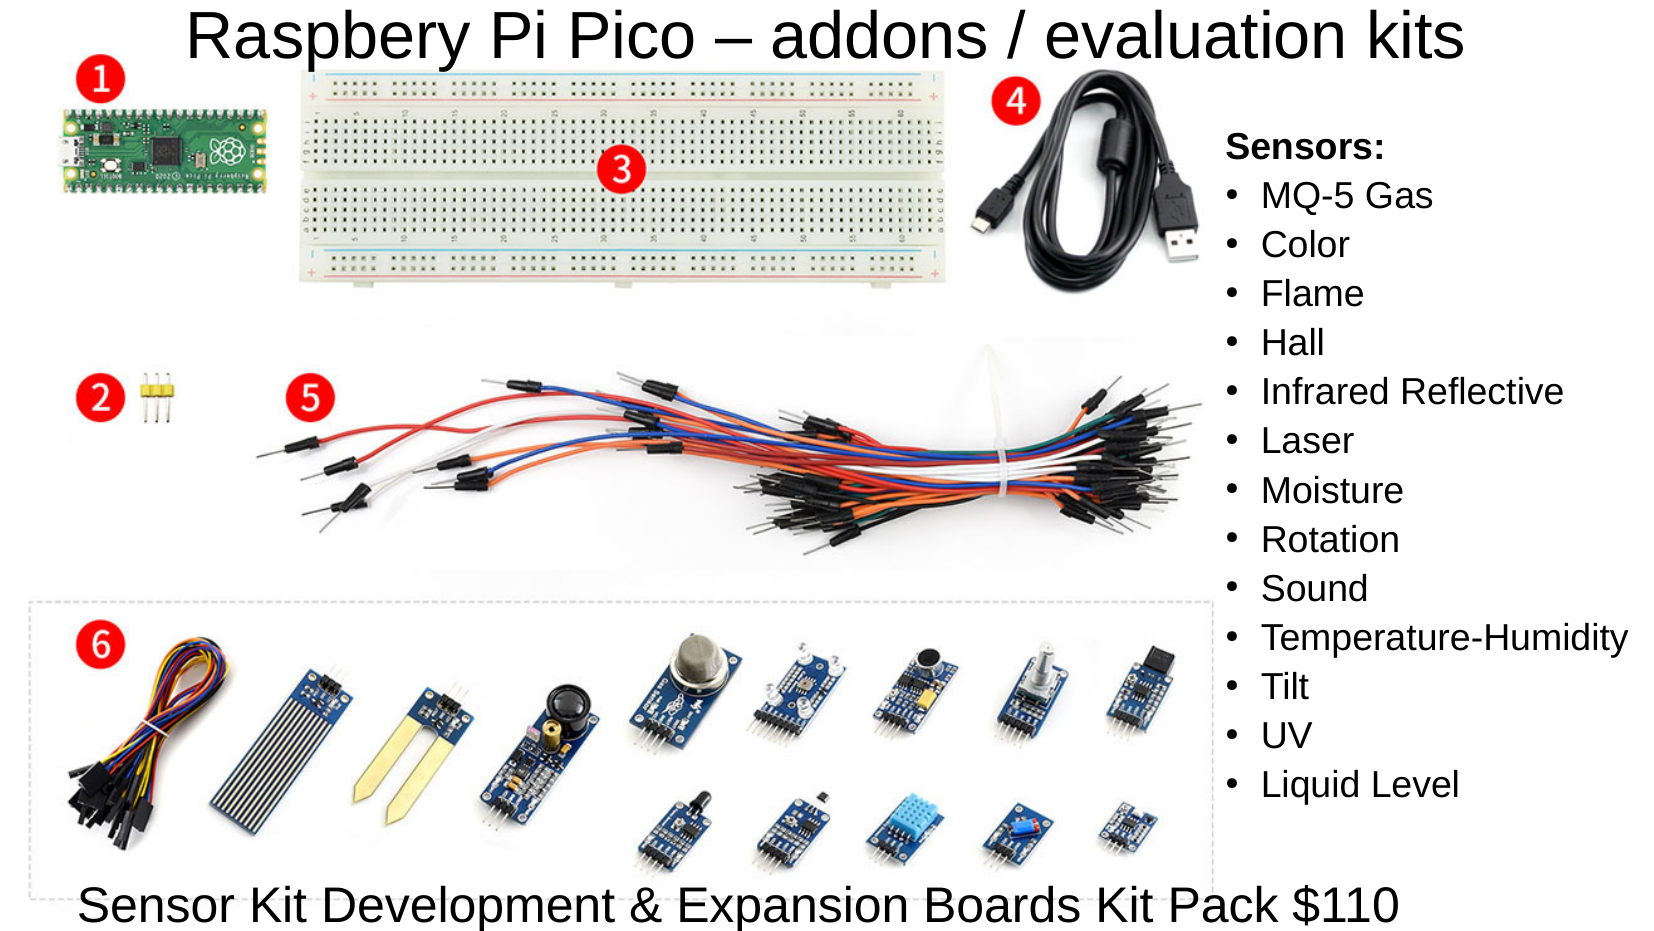

# Raspbery Pi Pico – addons / evaluation kits
Sensors:
MQ-5 Gas
Color
Flame
Hall
Infrared Reflective
Laser
Moisture
Rotation
Sound
Temperature-Humidity
Tilt
UV
Liquid Level
Sensor Kit Development & Expansion Boards Kit Pack $110